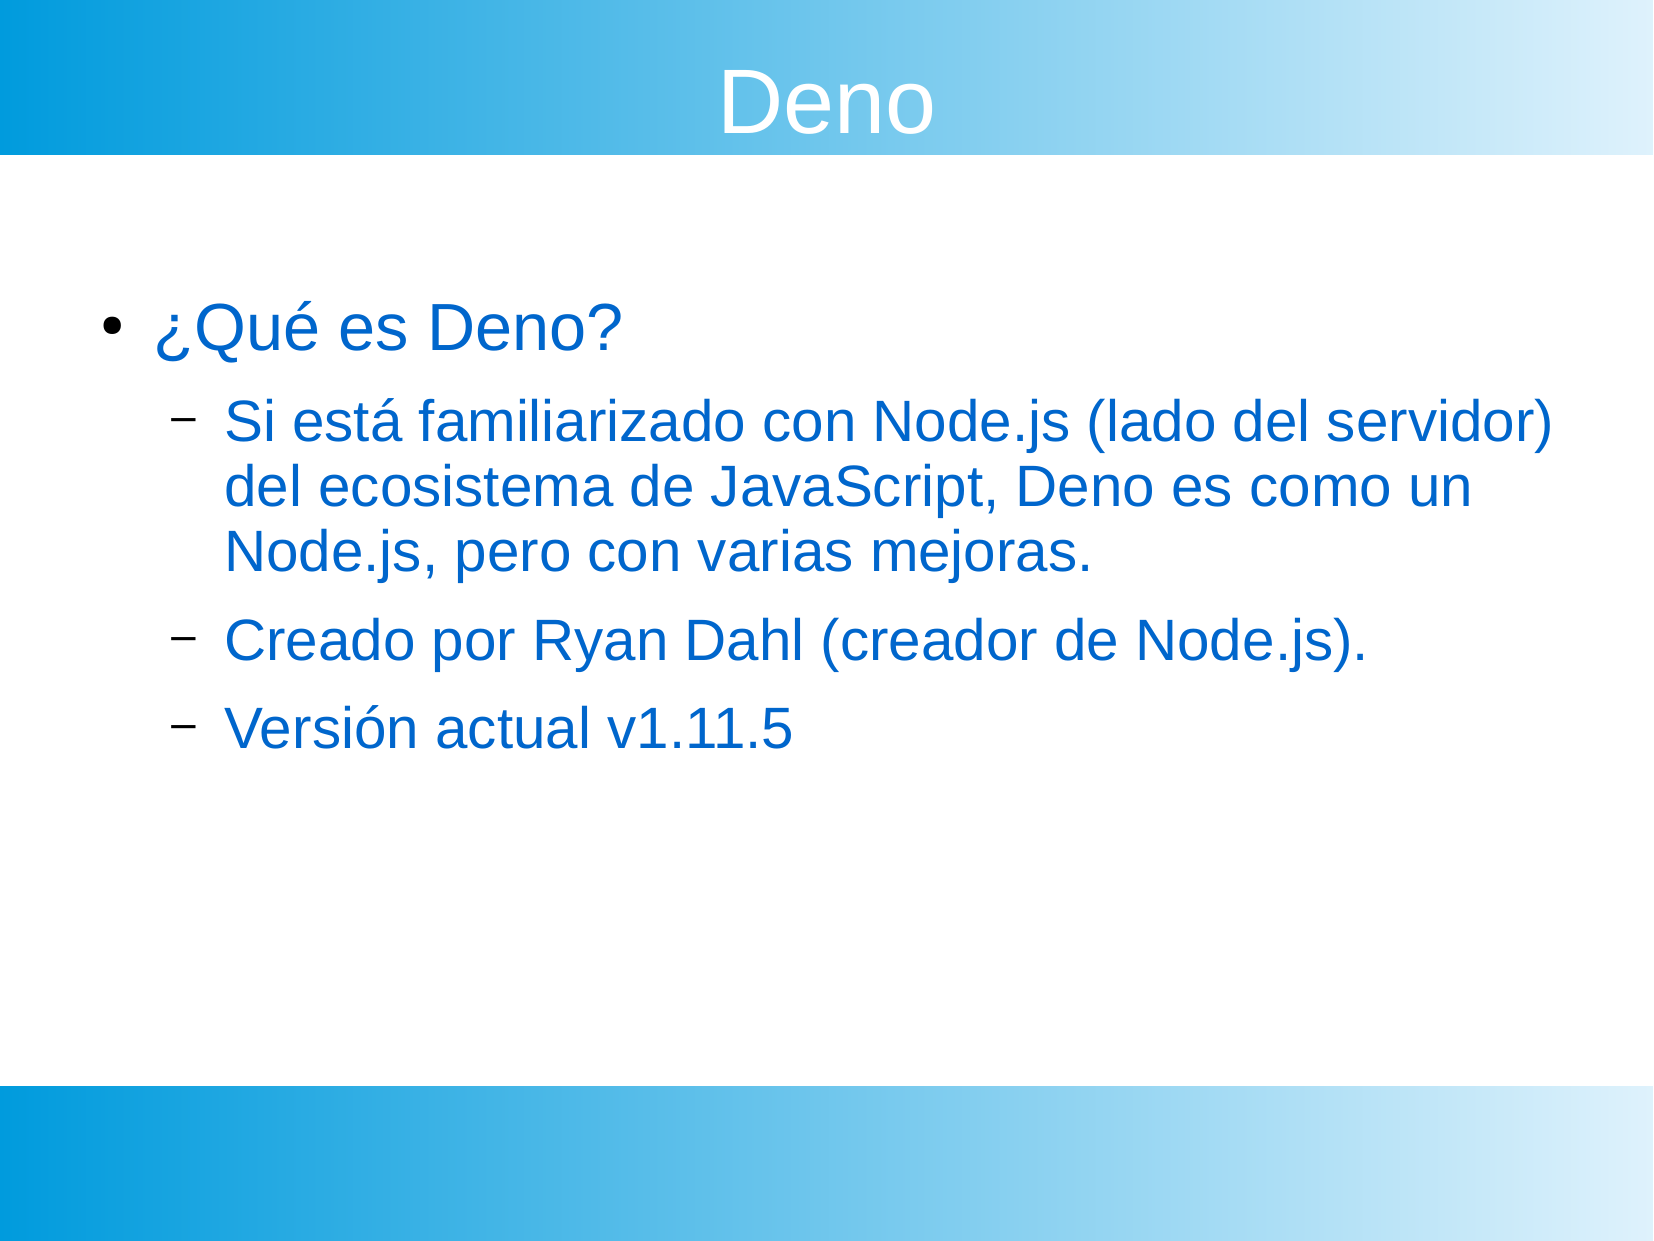

# Deno
¿Qué es Deno?
Si está familiarizado con Node.js (lado del servidor) del ecosistema de JavaScript, Deno es como un Node.js, pero con varias mejoras.
Creado por Ryan Dahl (creador de Node.js).
Versión actual v1.11.5